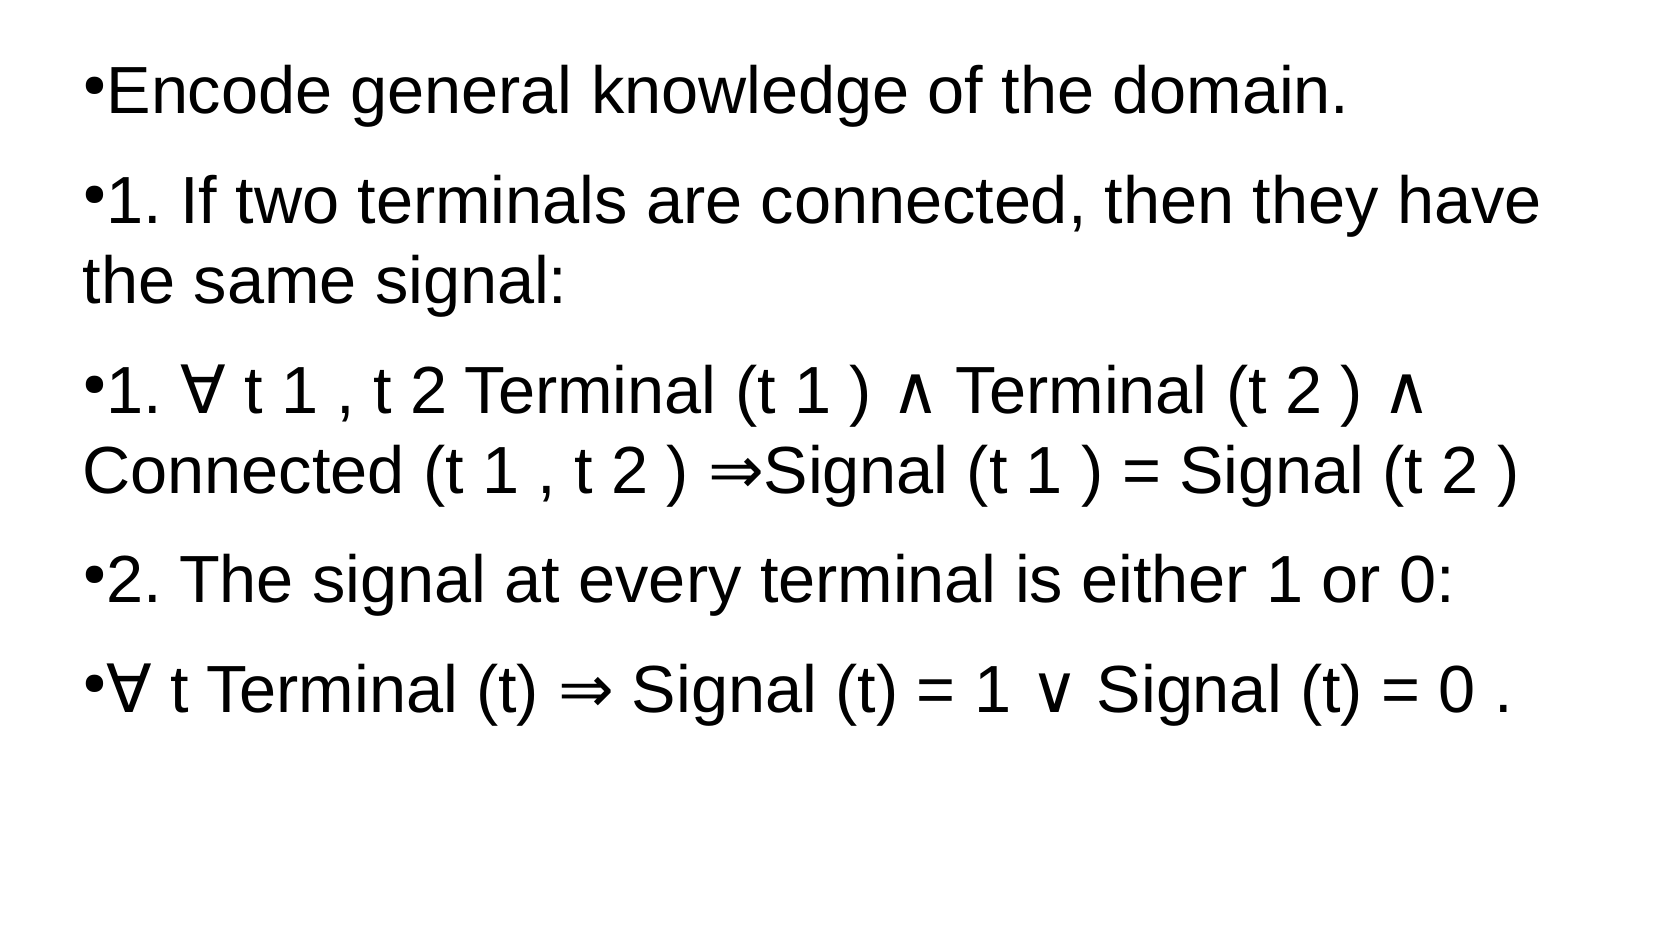

# Encode general knowledge of the domain.
1. If two terminals are connected, then they have the same signal:
1. ∀ t 1 , t 2 Terminal (t 1 ) ∧ Terminal (t 2 ) ∧ Connected (t 1 , t 2 ) ⇒Signal (t 1 ) = Signal (t 2 )
2. The signal at every terminal is either 1 or 0:
∀ t Terminal (t) ⇒ Signal (t) = 1 ∨ Signal (t) = 0 .